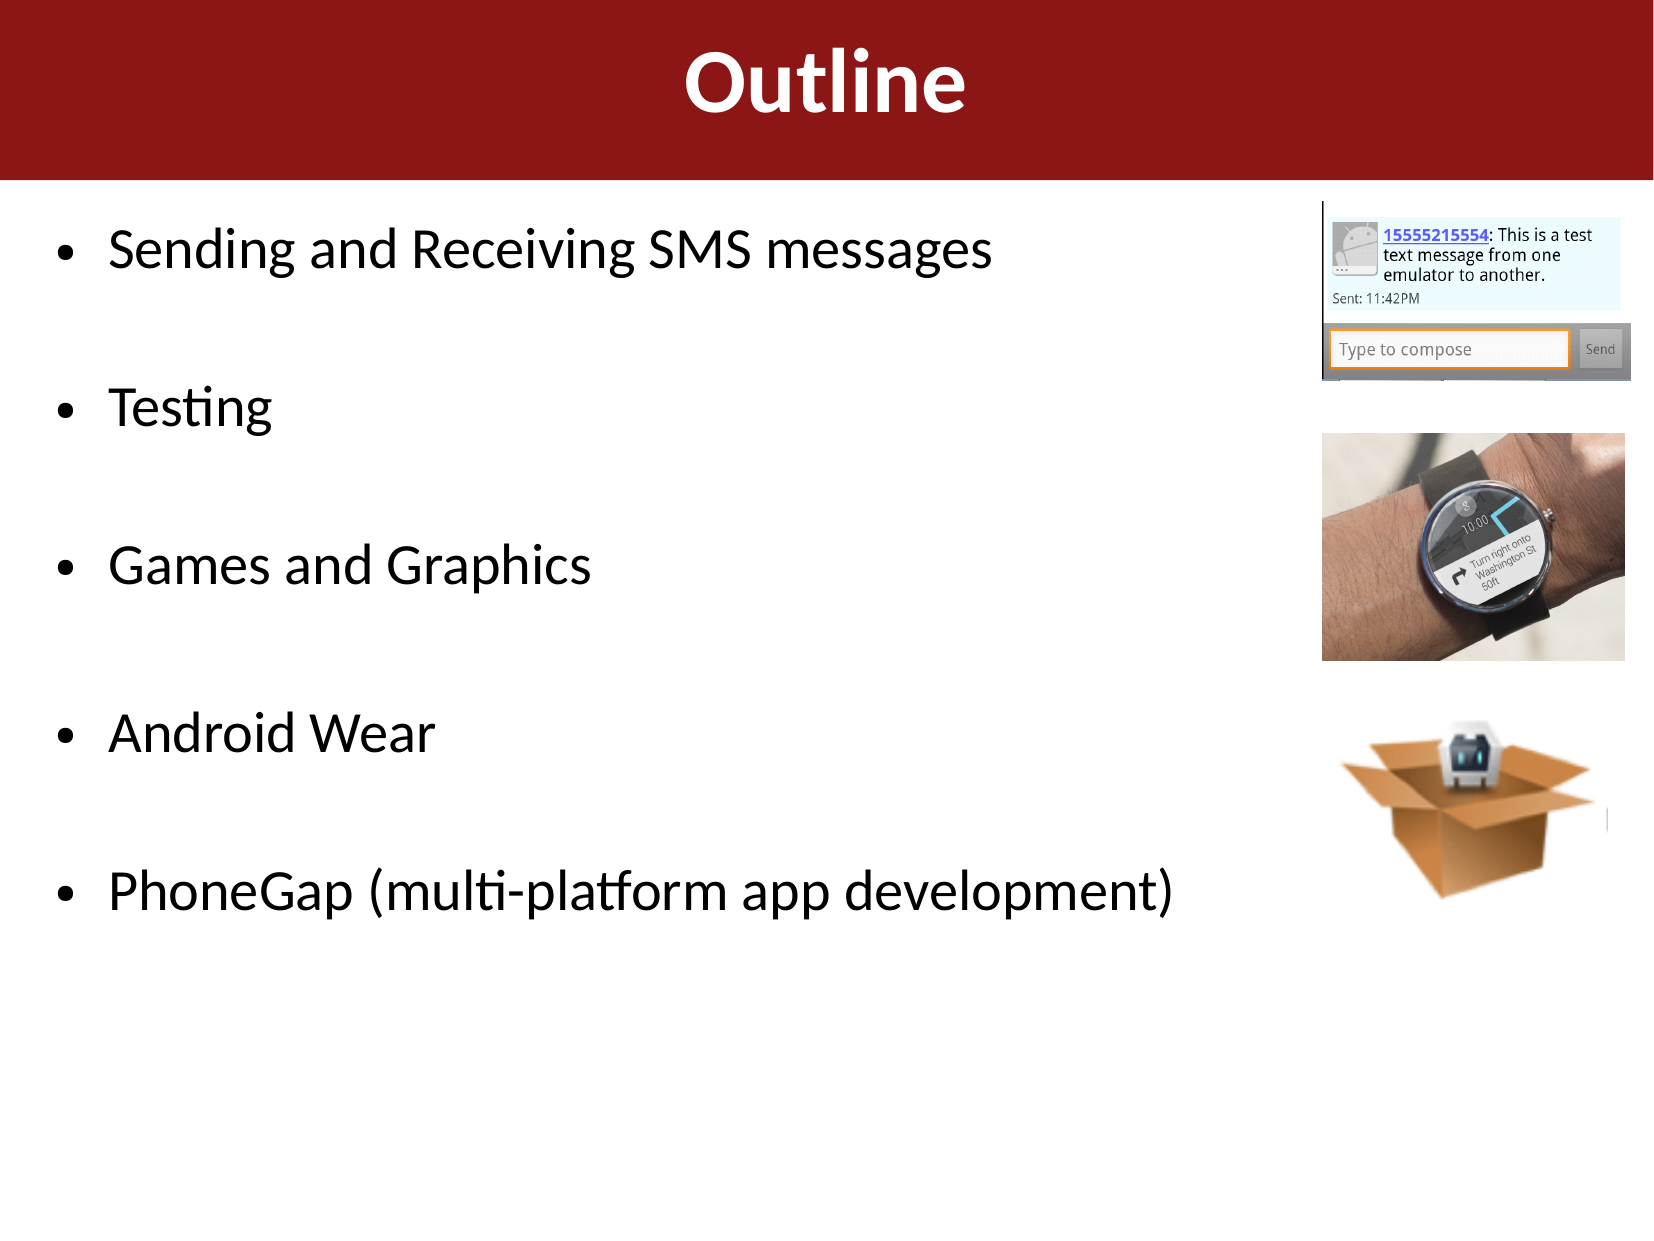

# Outline
Sending and Receiving SMS messages
Testing
Games and Graphics
Android Wear
PhoneGap (multi-platform app development)